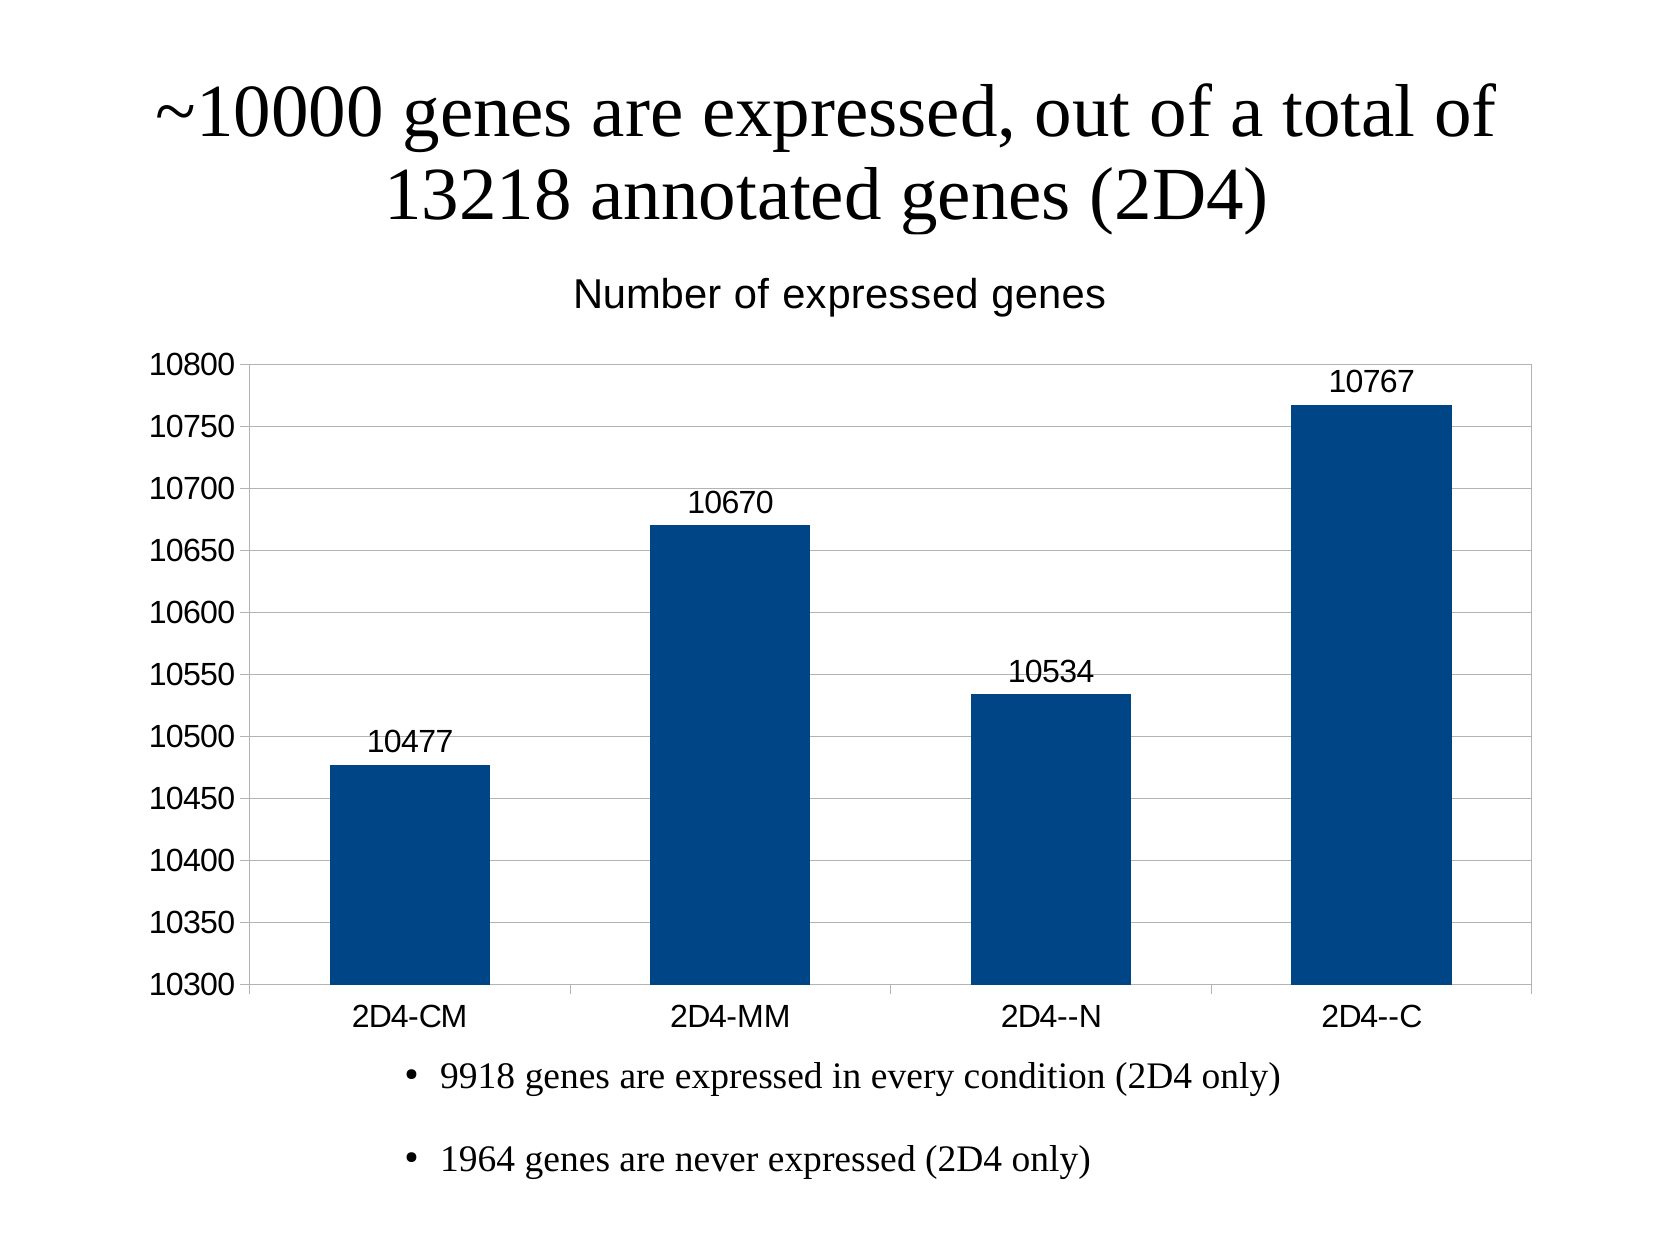

# ~10000 genes are expressed, out of a total of 13218 annotated genes (2D4)
### Chart: Number of expressed genes
| Category | Column E |
|---|---|
| 2D4-CM | 10477.0 |
| 2D4-MM | 10670.0 |
| 2D4--N | 10534.0 |
| 2D4--C | 10767.0 |9918 genes are expressed in every condition (2D4 only)
1964 genes are never expressed (2D4 only)